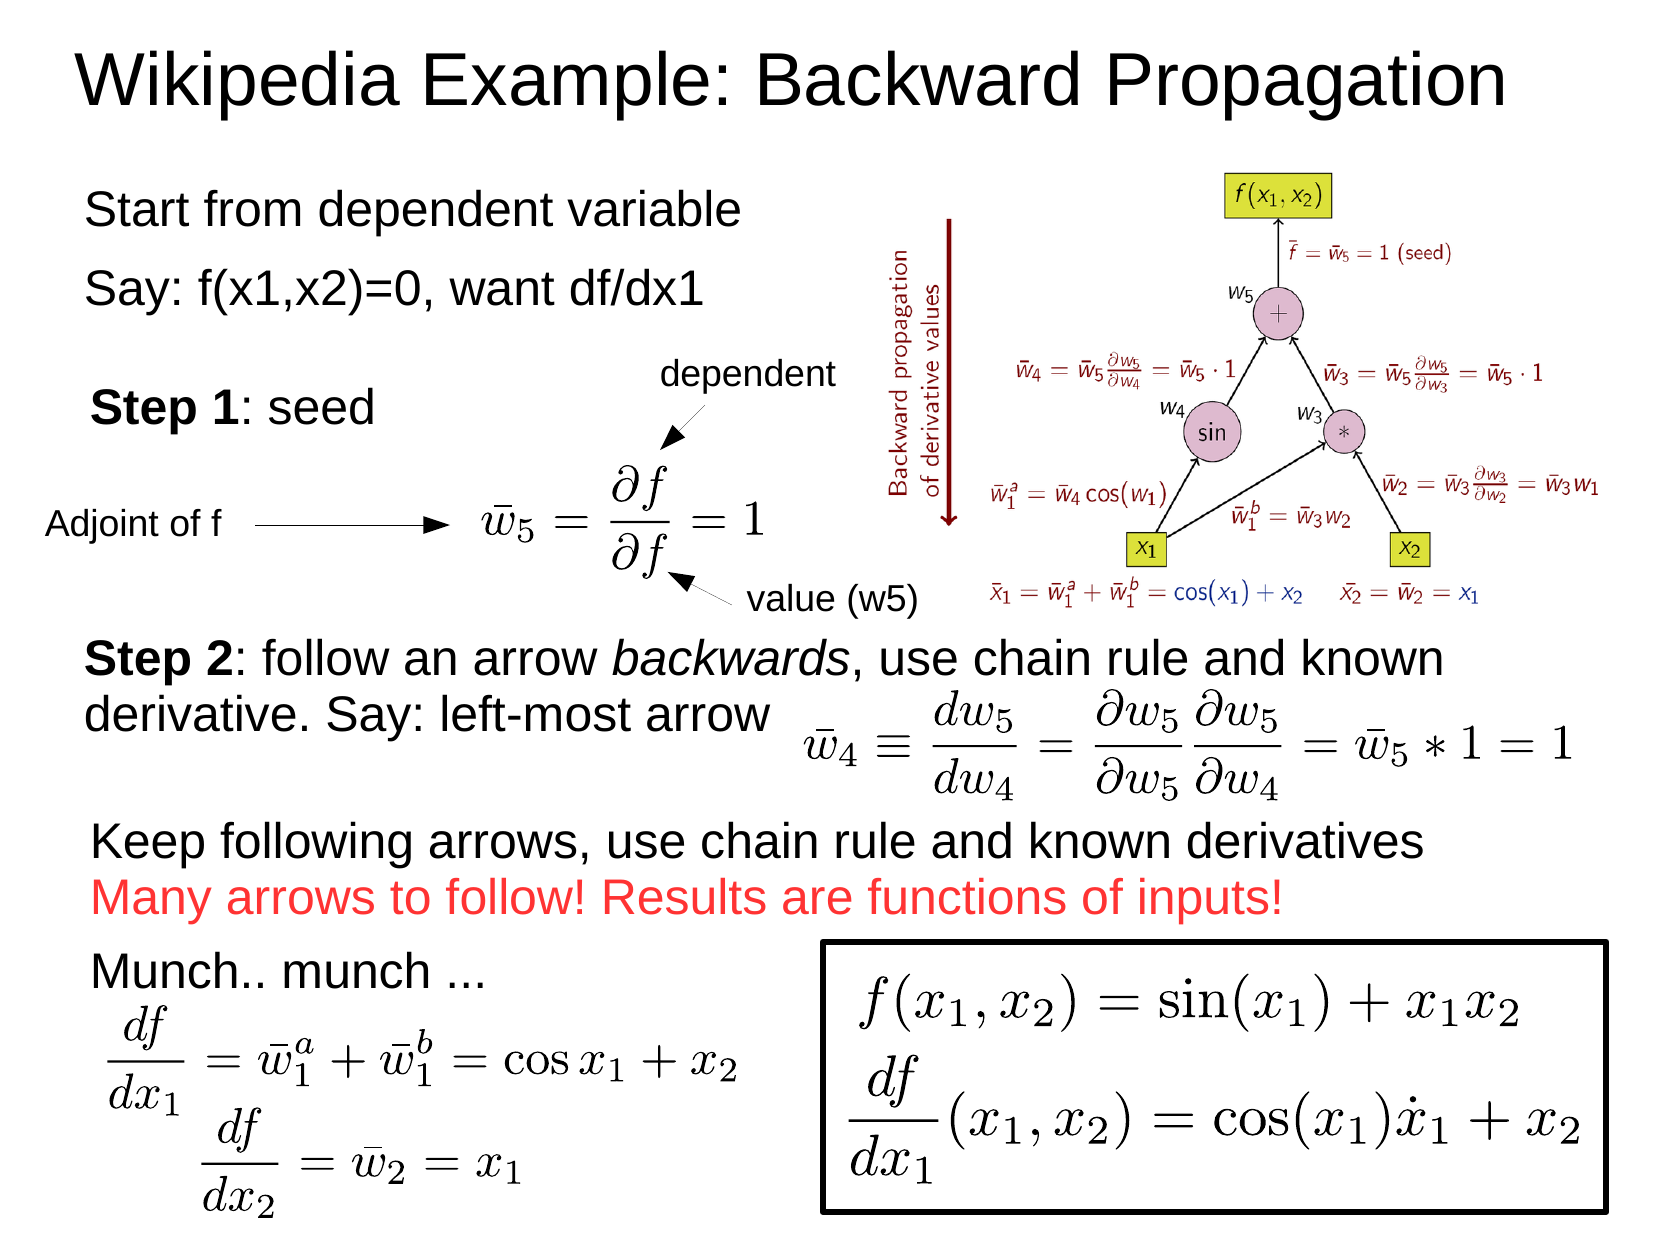

Wikipedia Example: Backward Propagation
Start from dependent variable
Say: f(x1,x2)=0, want df/dx1
dependent
Step 1: seed
Adjoint of f
value (w5)
Step 2: follow an arrow backwards, use chain rule and known derivative. Say: left-most arrow
Keep following arrows, use chain rule and known derivatives
Many arrows to follow! Results are functions of inputs!
Munch.. munch ...